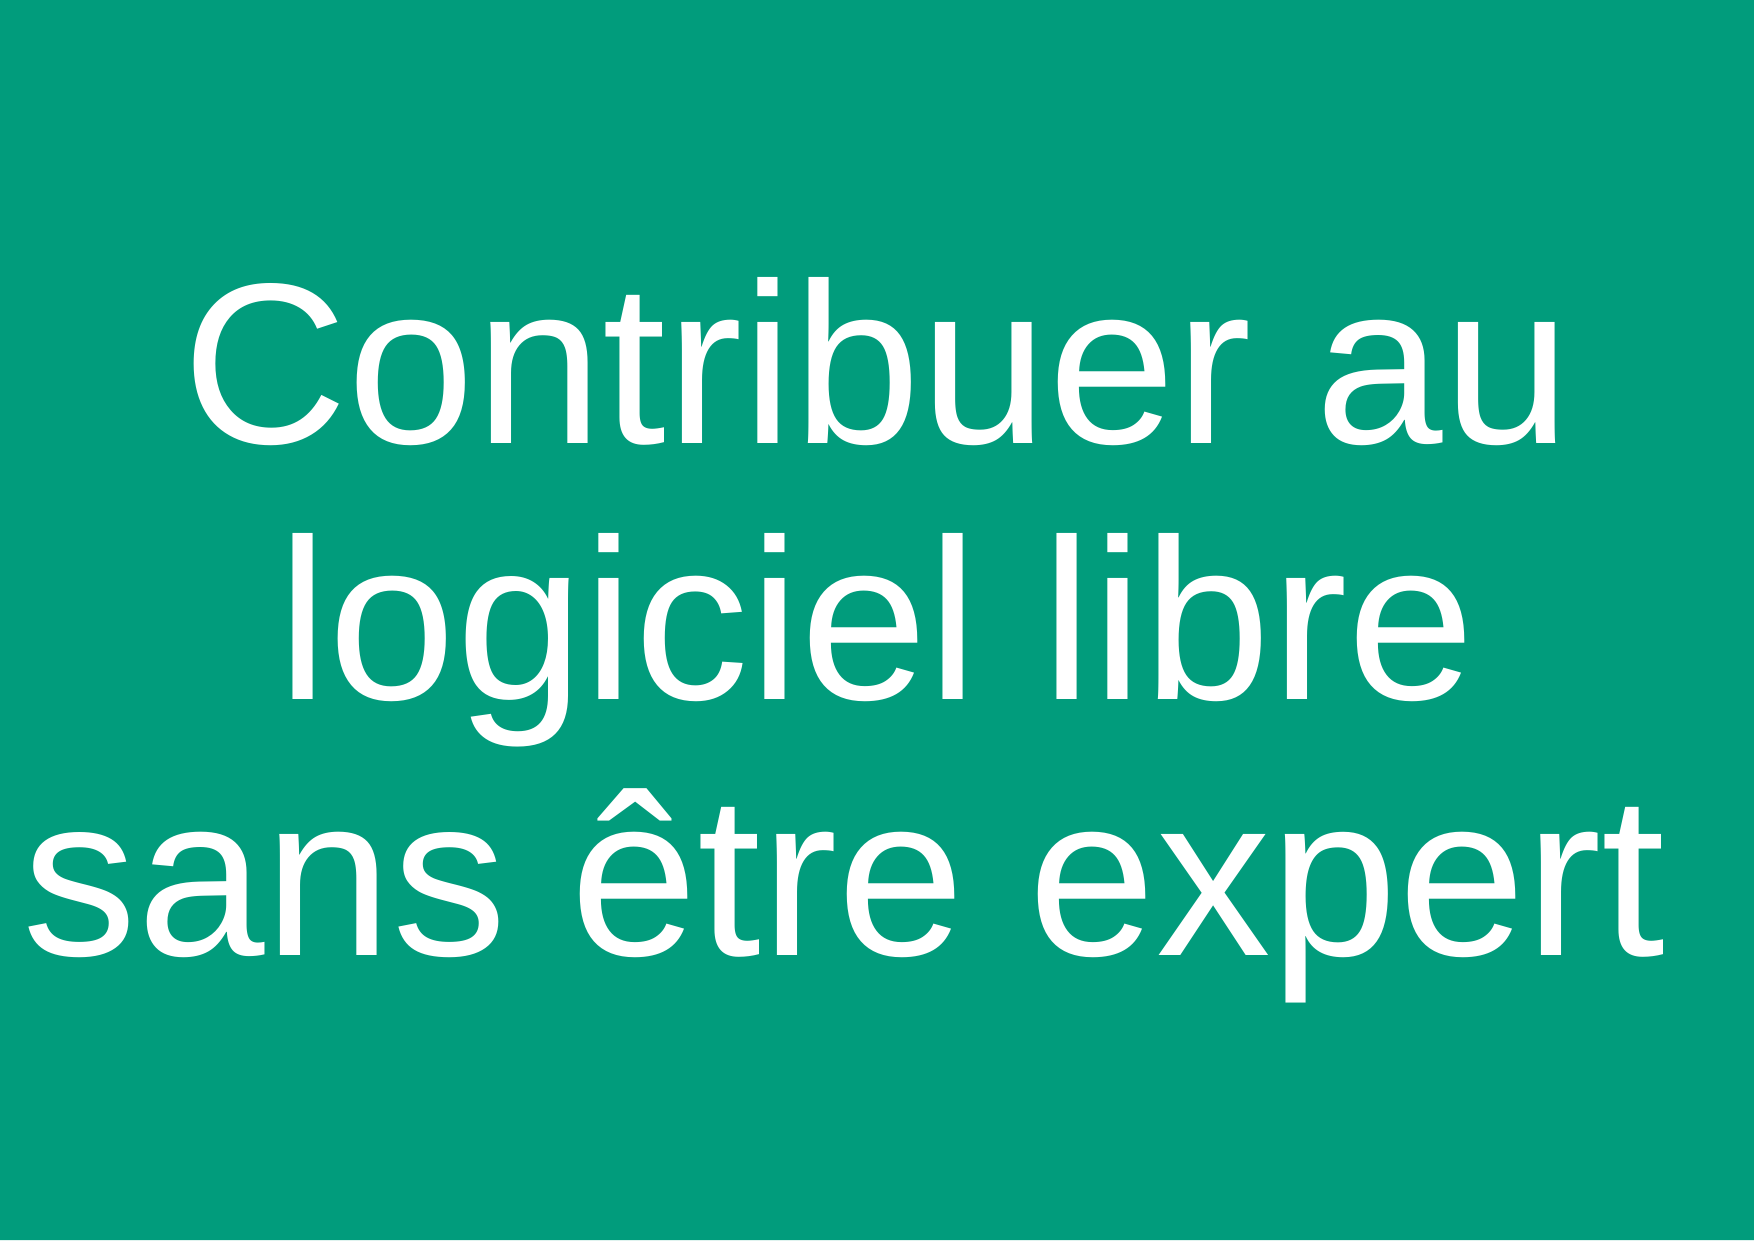

Contribuer au logiciel libre sans être expert